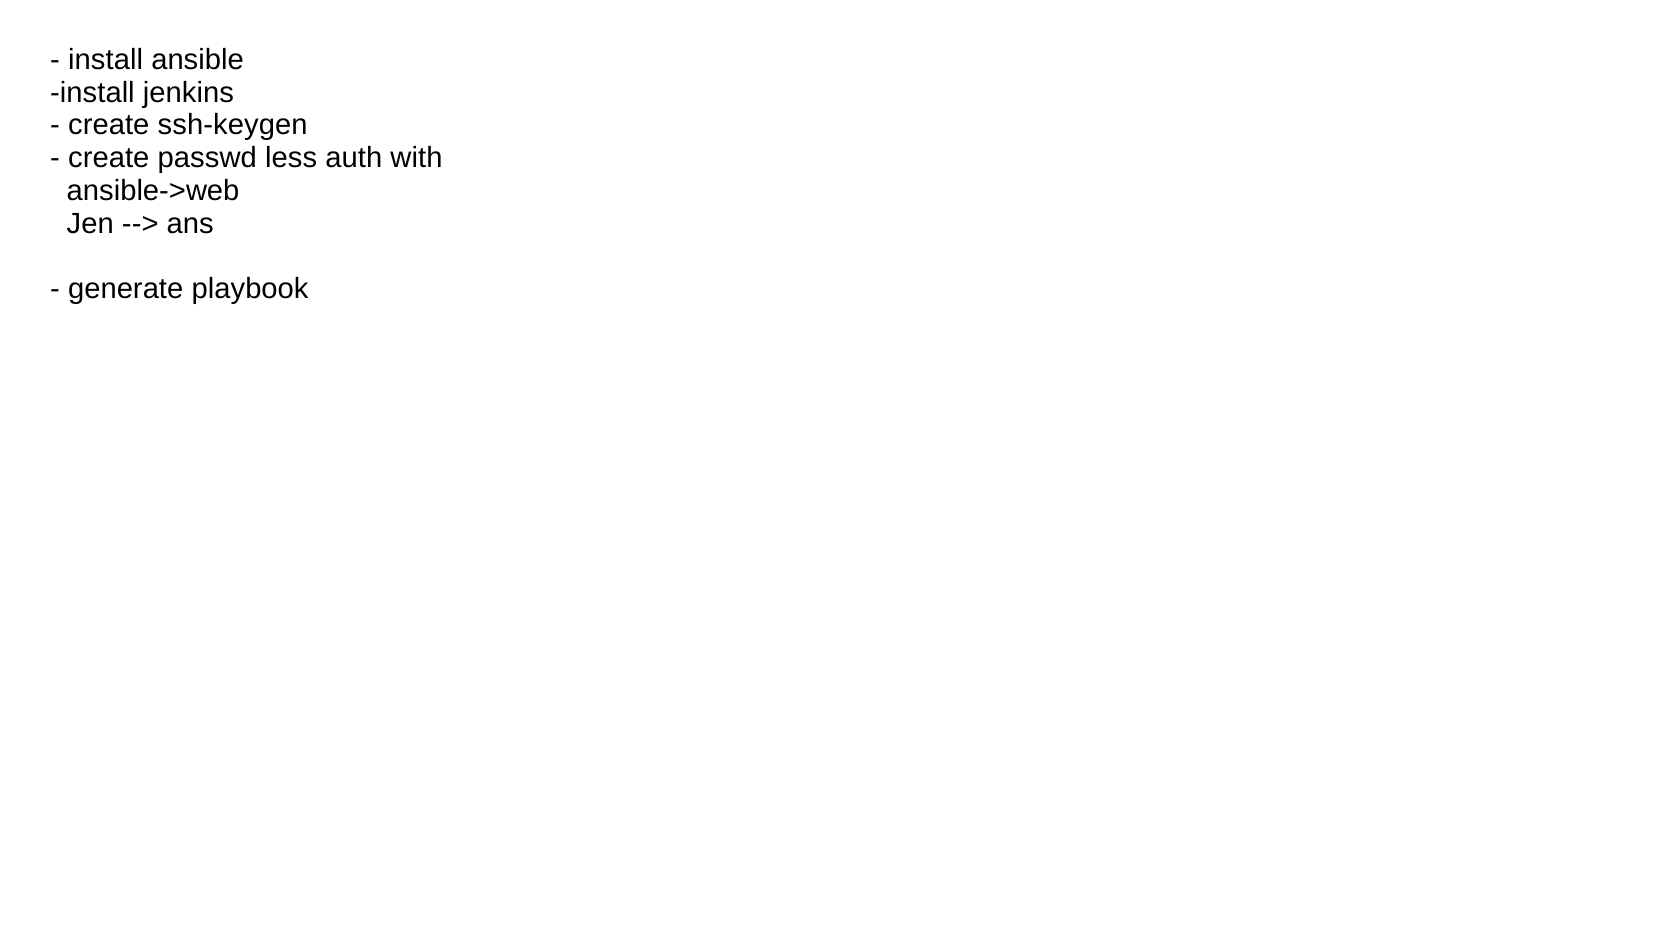

- install ansible
-install jenkins
- create ssh-keygen
- create passwd less auth with
 ansible->web
 Jen --> ans
- generate playbook